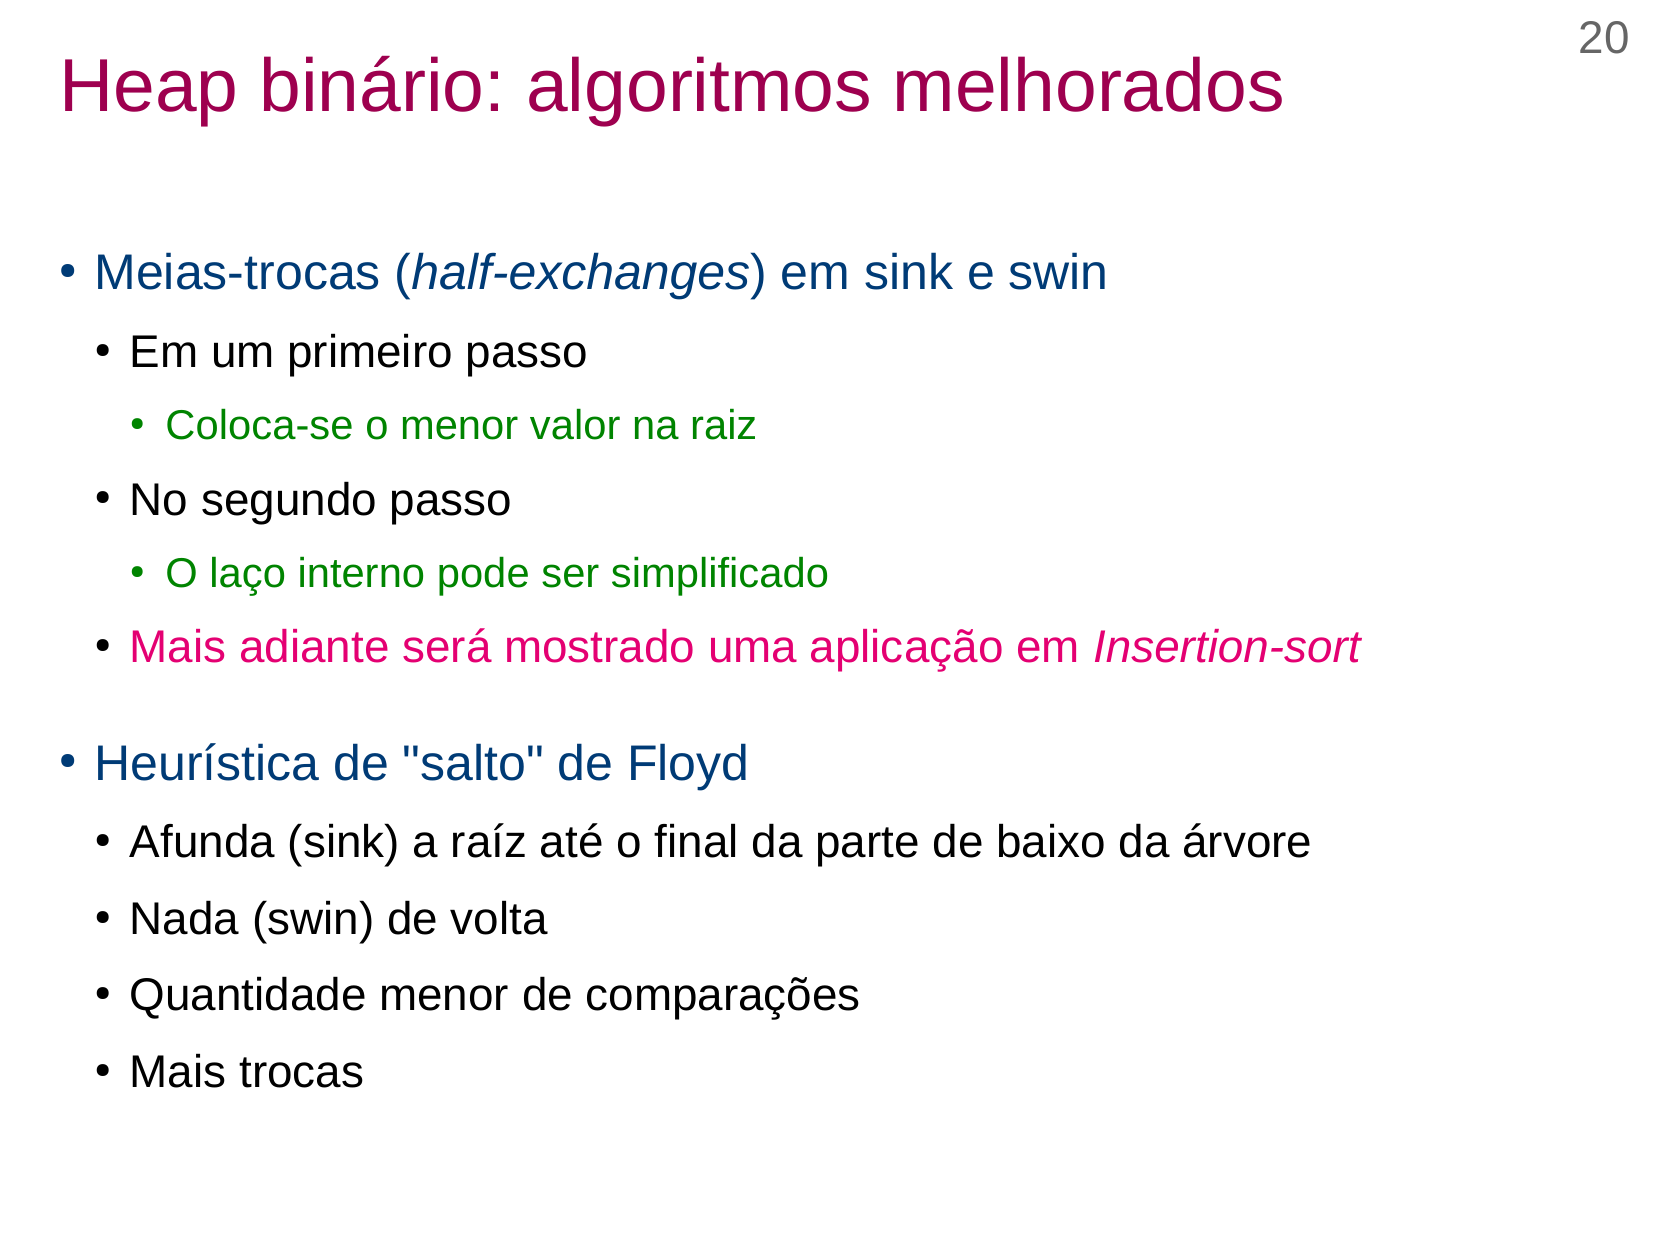

20
# Heap binário: algoritmos melhorados
Meias-trocas (half-exchanges) em sink e swin
Em um primeiro passo
Coloca-se o menor valor na raiz
No segundo passo
O laço interno pode ser simplificado
Mais adiante será mostrado uma aplicação em Insertion-sort
Heurística de "salto" de Floyd
Afunda (sink) a raíz até o final da parte de baixo da árvore
Nada (swin) de volta
Quantidade menor de comparações
Mais trocas